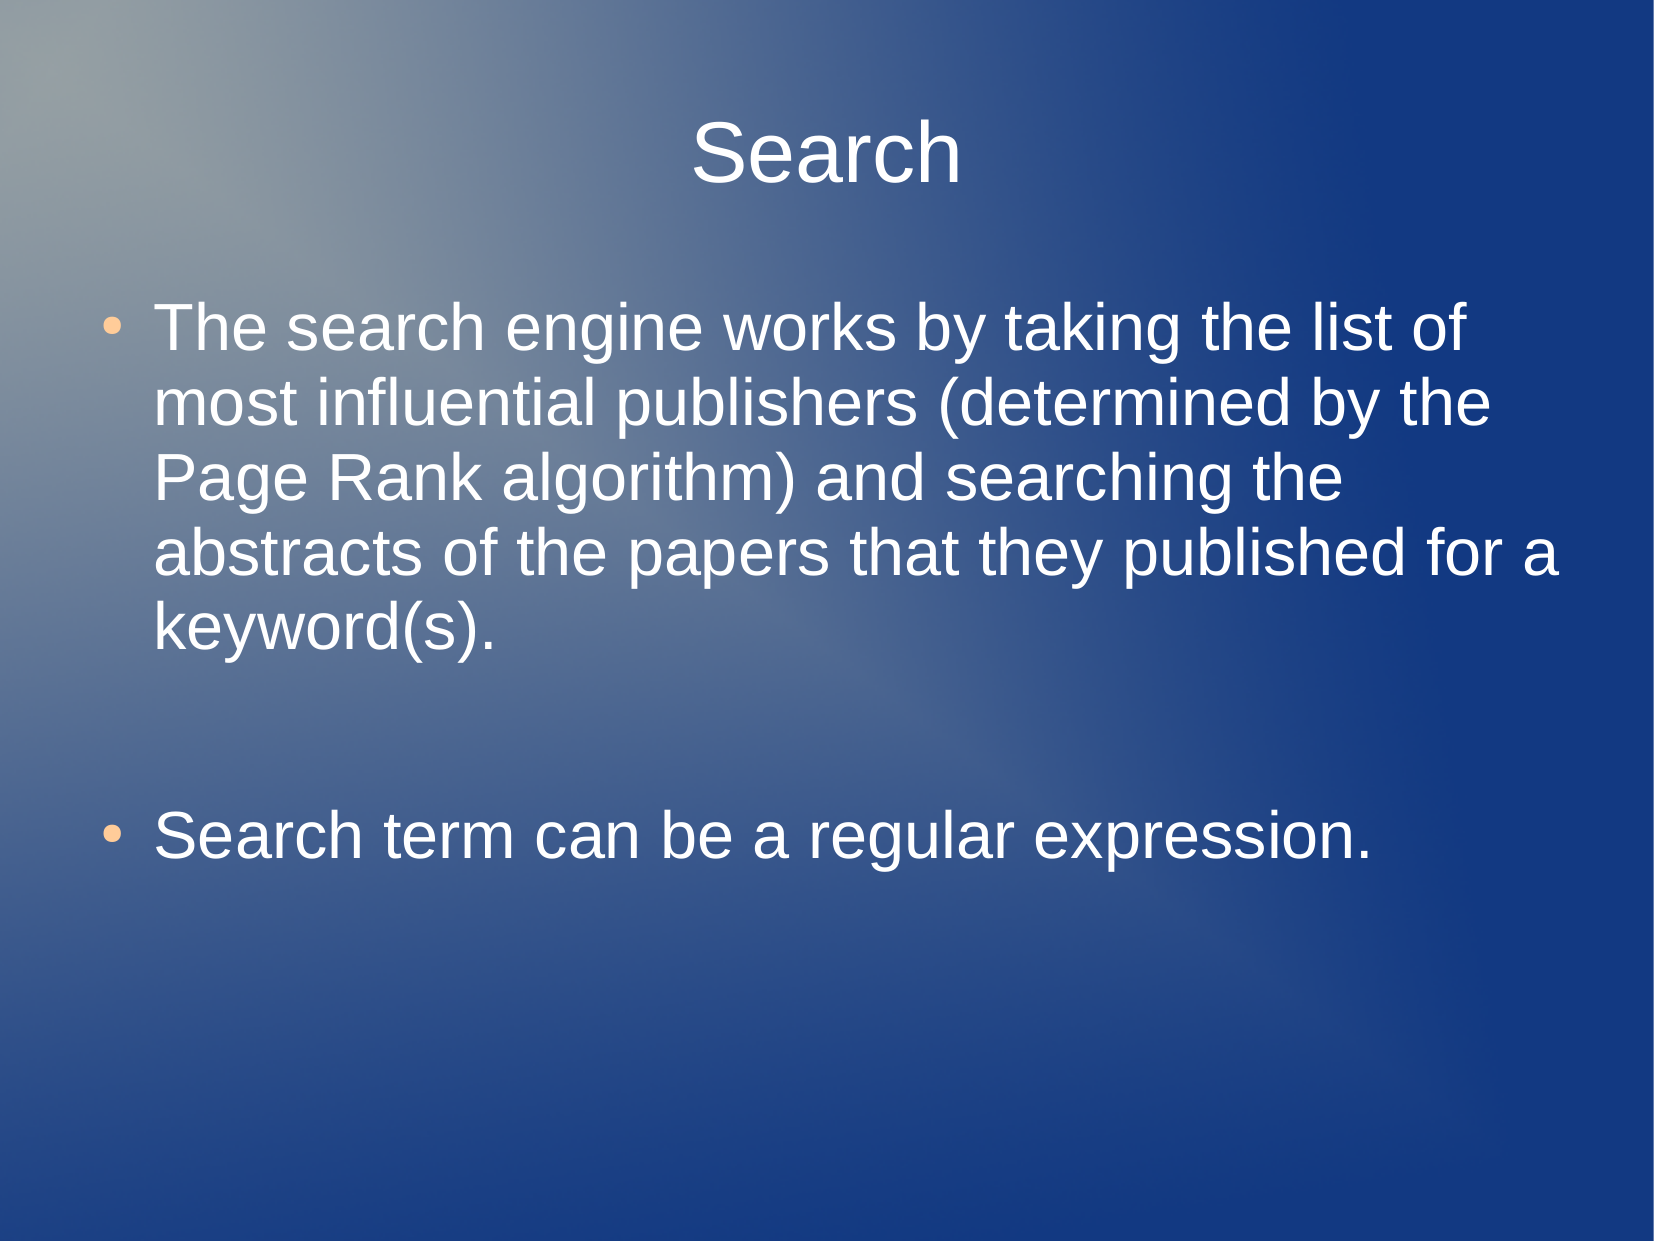

# Search
The search engine works by taking the list of most influential publishers (determined by the Page Rank algorithm) and searching the abstracts of the papers that they published for a keyword(s).
Search term can be a regular expression.